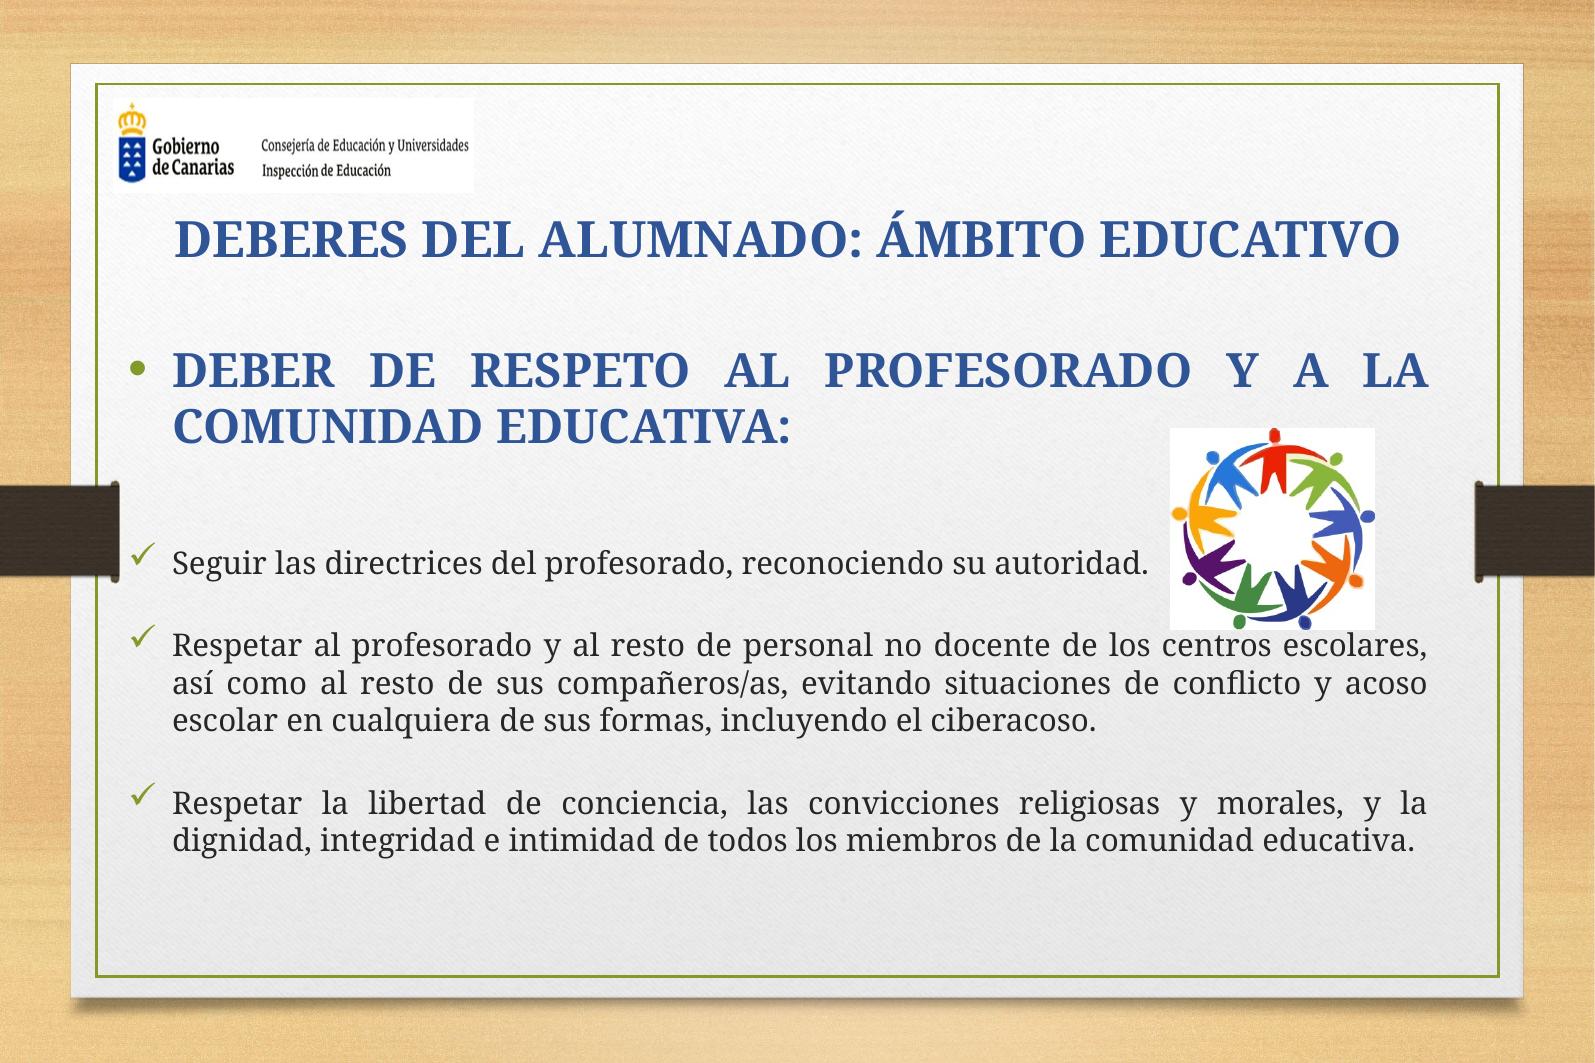

DEBERES DEL ALUMNADO: ÁMBITO EDUCATIVO
DEBER DE RESPETO AL PROFESORADO Y A LA COMUNIDAD EDUCATIVA:
Seguir las directrices del profesorado, reconociendo su autoridad.
Respetar al profesorado y al resto de personal no docente de los centros escolares, así como al resto de sus compañeros/as, evitando situaciones de conflicto y acoso escolar en cualquiera de sus formas, incluyendo el ciberacoso.
Respetar la libertad de conciencia, las convicciones religiosas y morales, y la dignidad, integridad e intimidad de todos los miembros de la comunidad educativa.